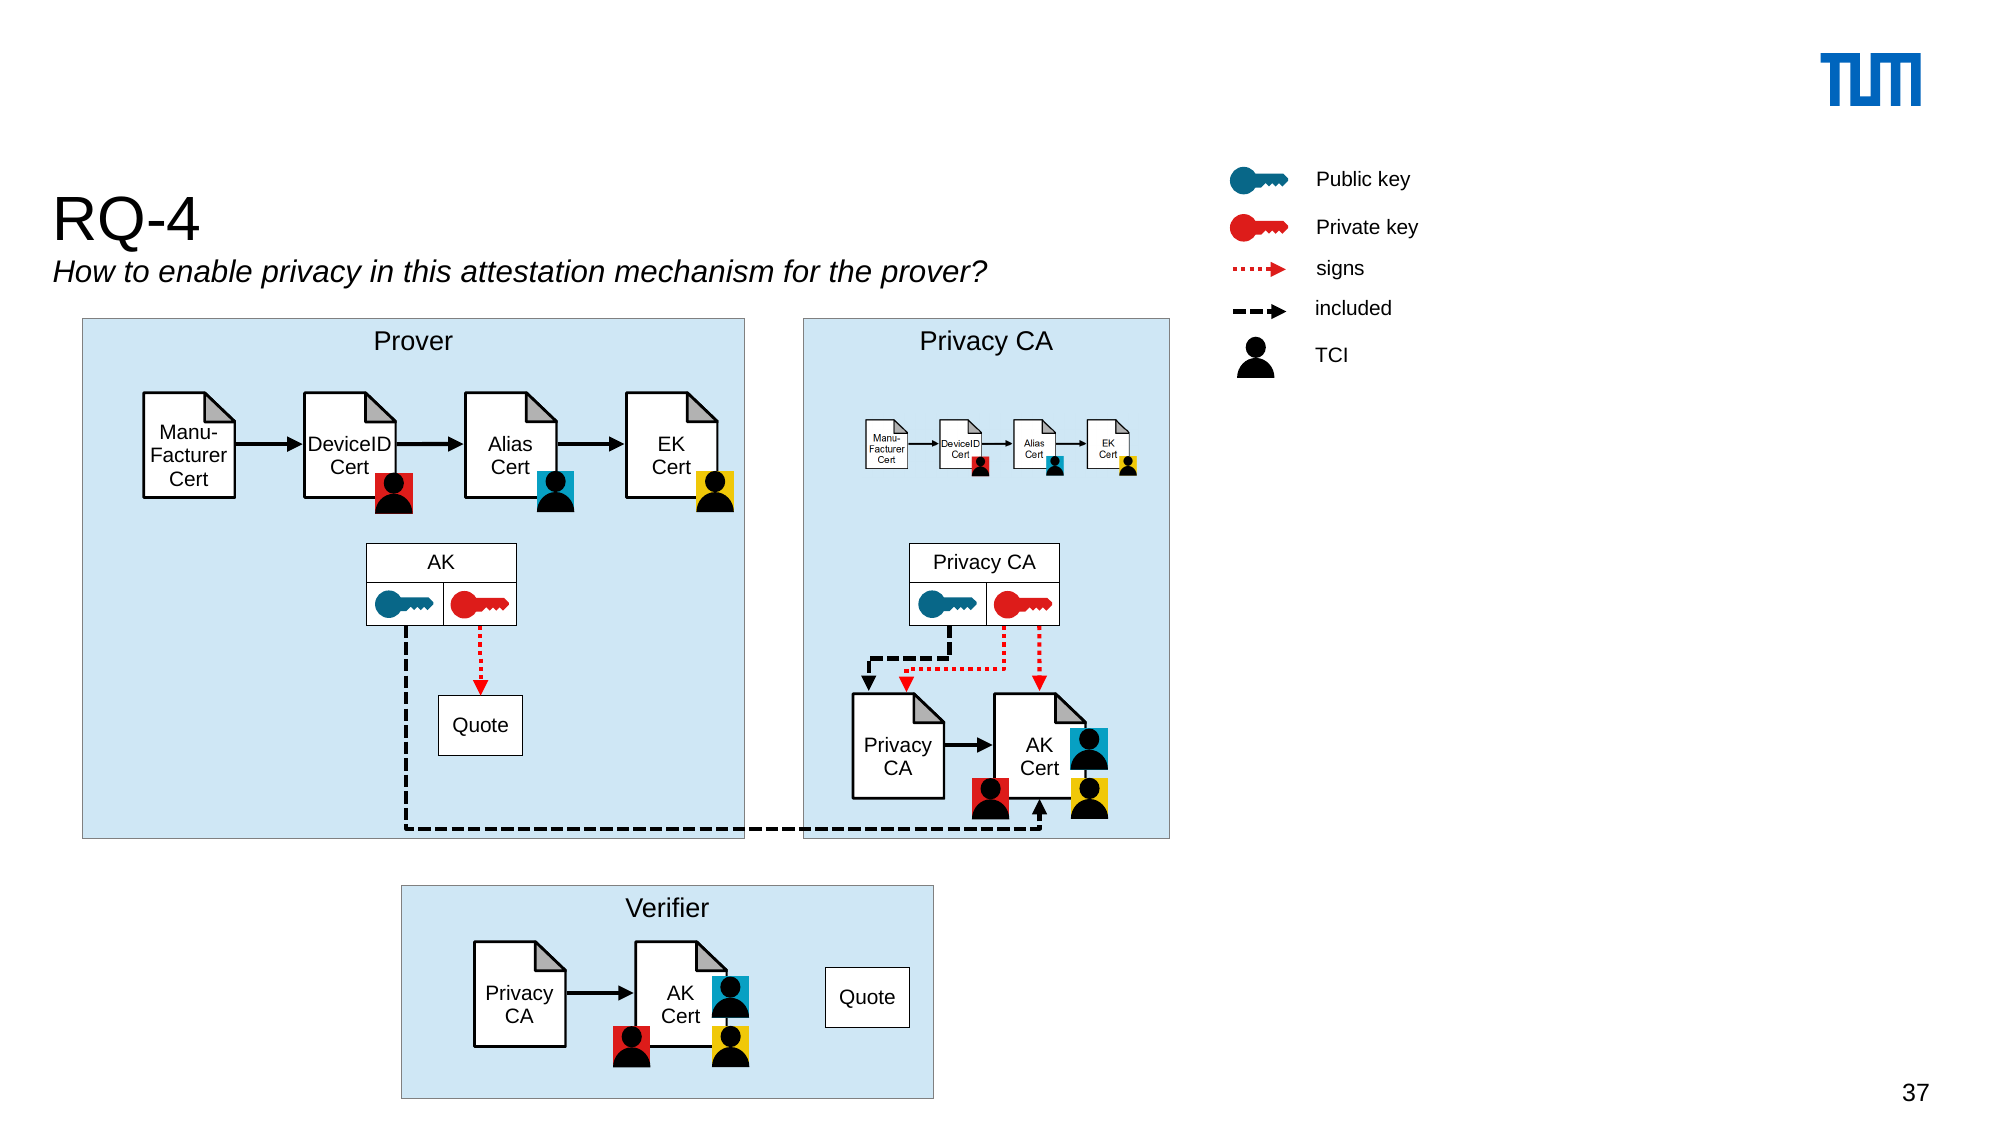

Public key
# RQ-4 How to enable privacy in this attestation mechanism for the prover?
Private key
signs
included
Prover
Privacy CA
TCI
Alias
Cert
EK
Cert
Manu-
Facturer
Cert
DeviceID
Cert
AK
Privacy CA
Privacy
CA
AK
Cert
Quote
Verifier
Privacy
CA
AK
Cert
Quote
37